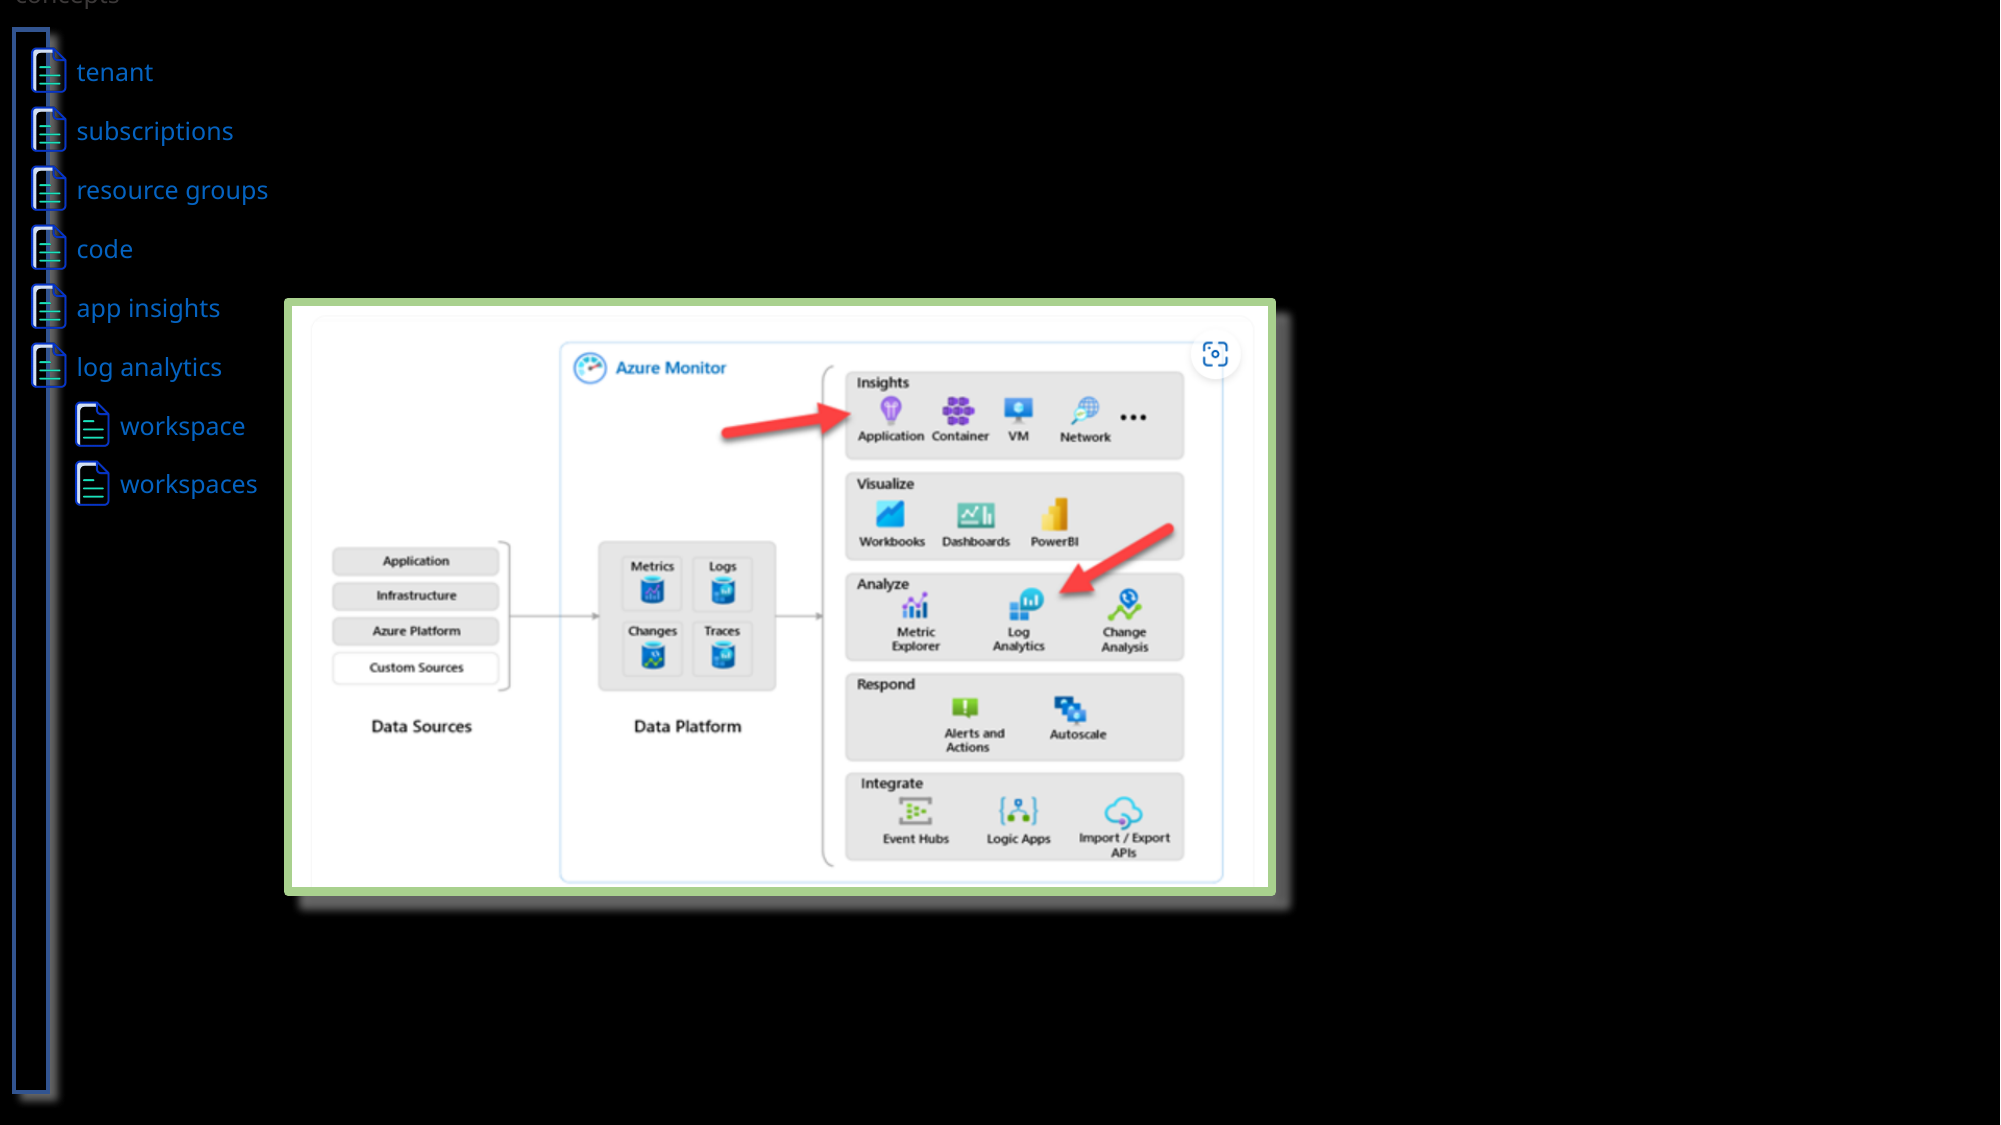

# 2. concepts
tenant
subscriptions
resource groups
code
app insights
log analytics
workspace
workspaces